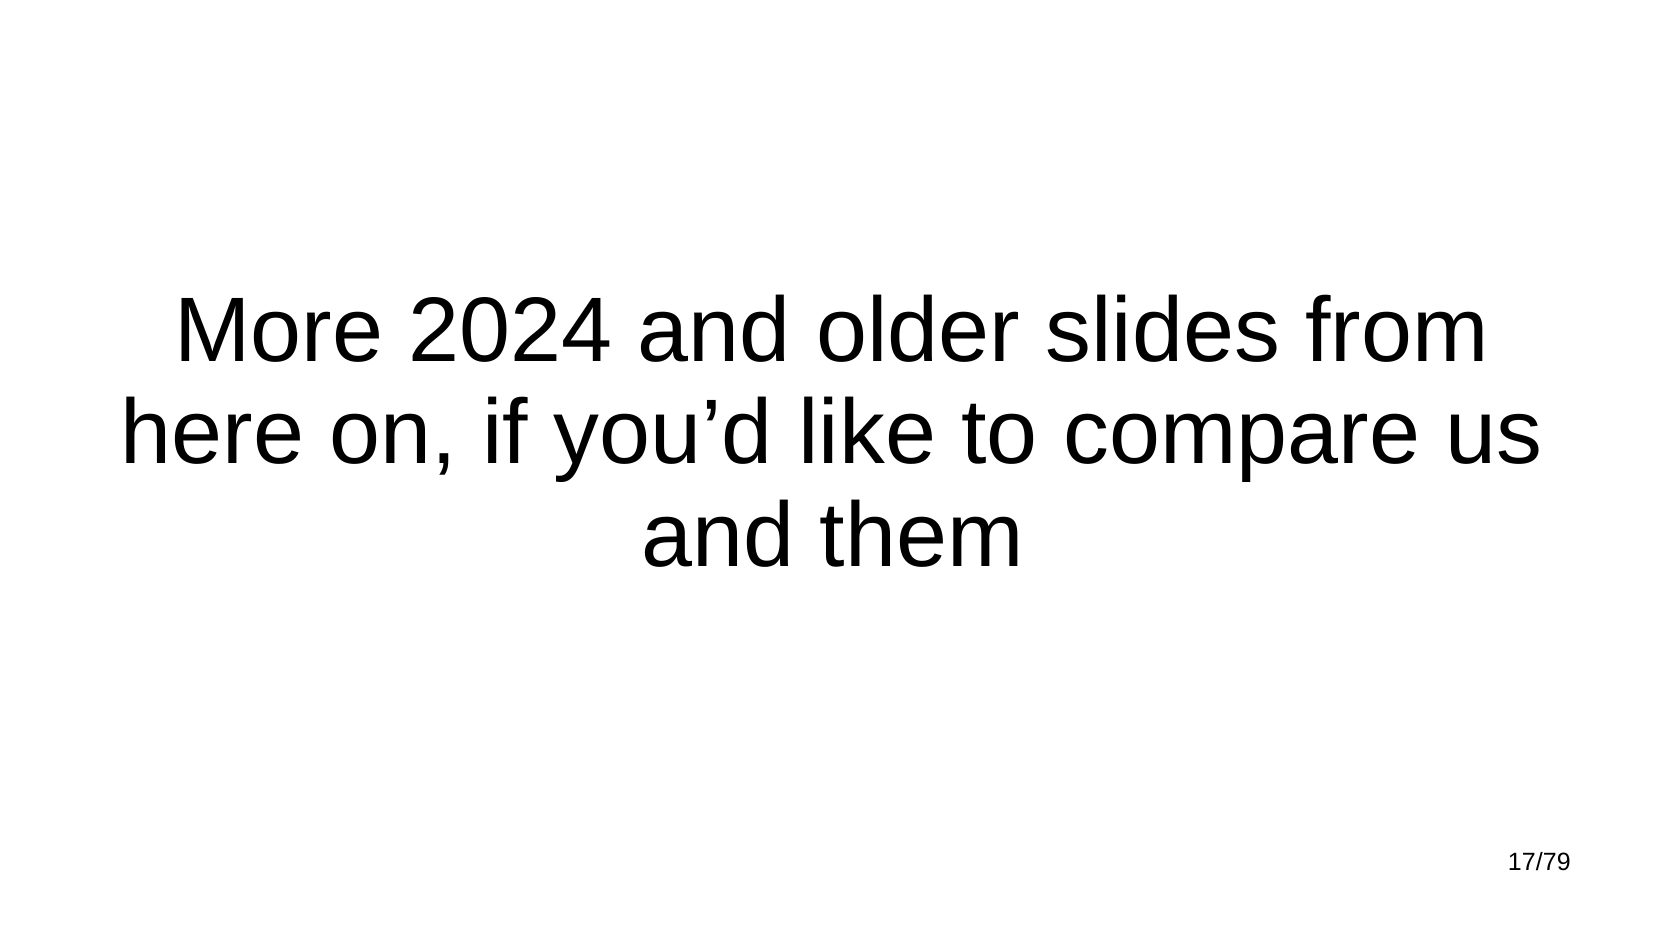

# More 2024 and older slides from here on, if you’d like to compare us and them
17